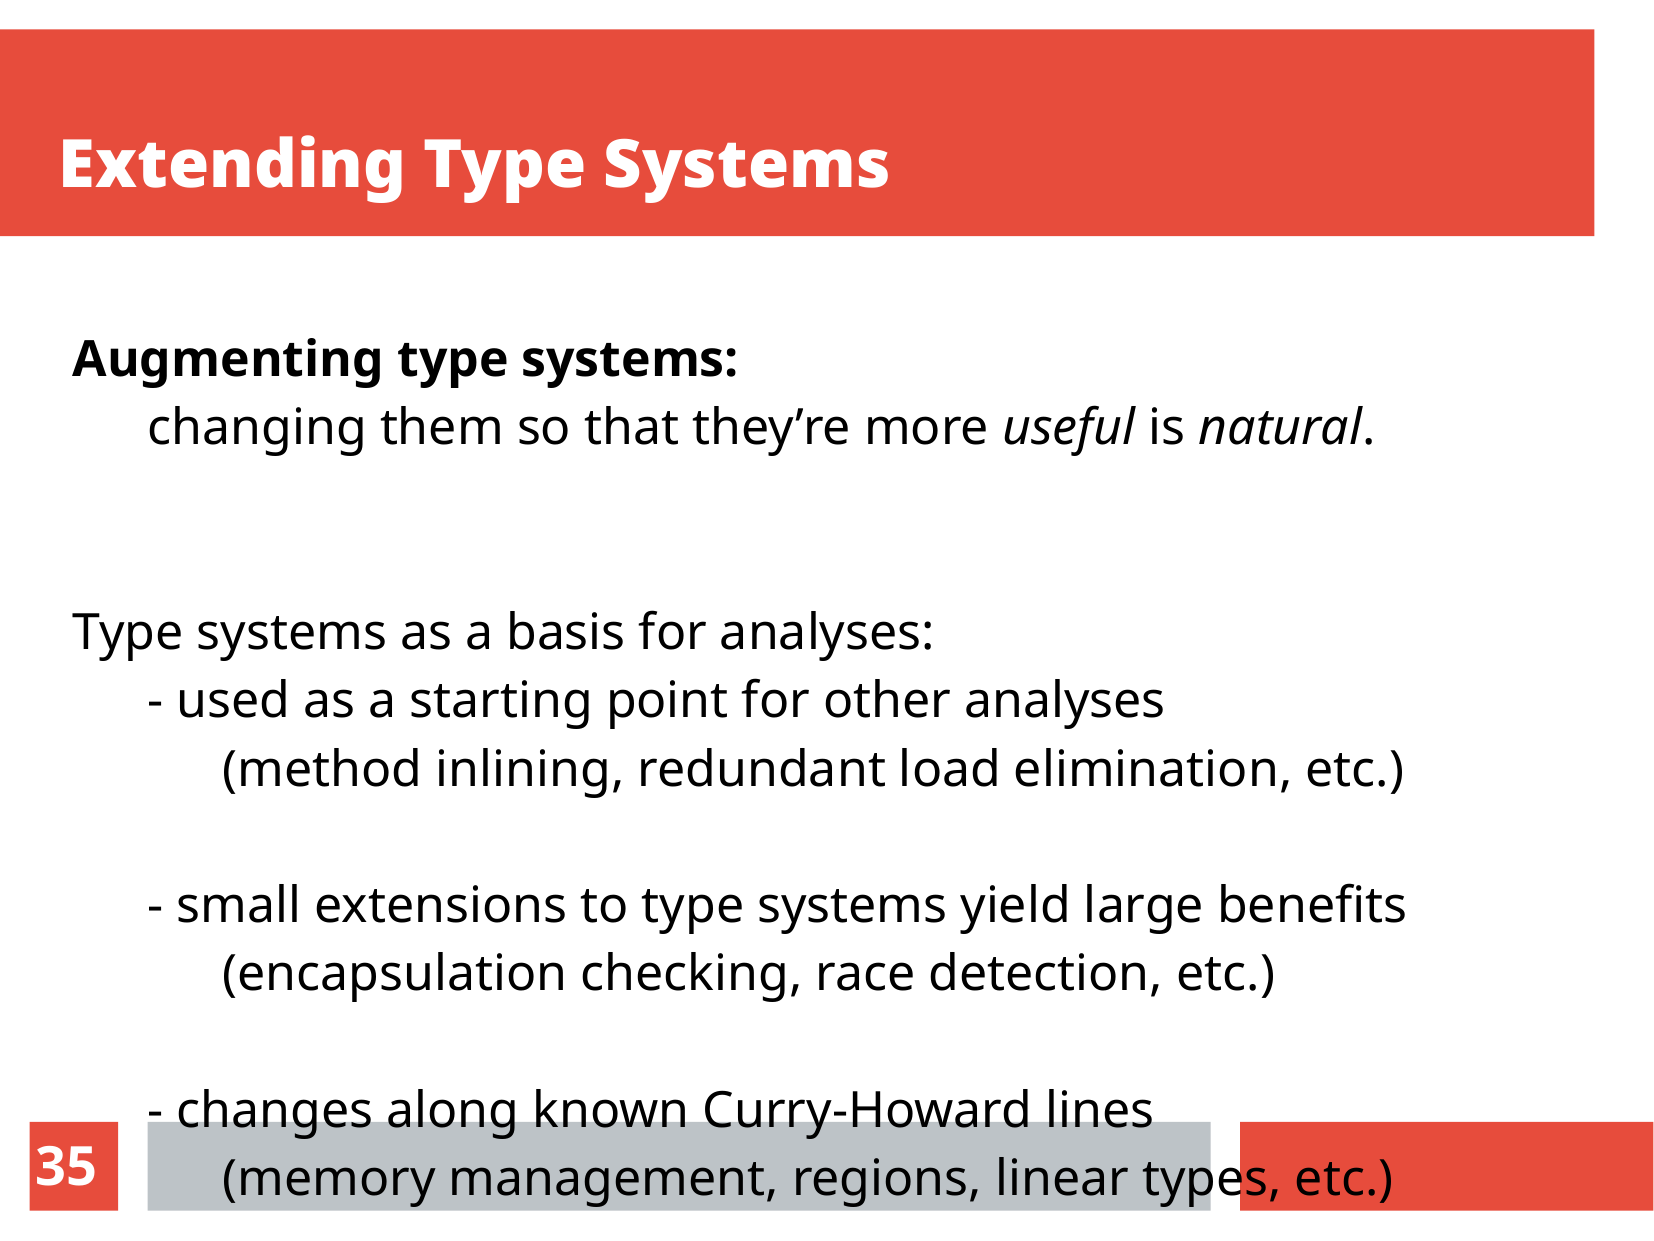

# Extending Type Systems
Augmenting type systems:
	changing them so that they’re more useful is natural.
Type systems as a basis for analyses:
	- used as a starting point for other analyses
		(method inlining, redundant load elimination, etc.)
	- small extensions to type systems yield large benefits
		(encapsulation checking, race detection, etc.)
	- changes along known Curry-Howard lines
		(memory management, regions, linear types, etc.)
35
108